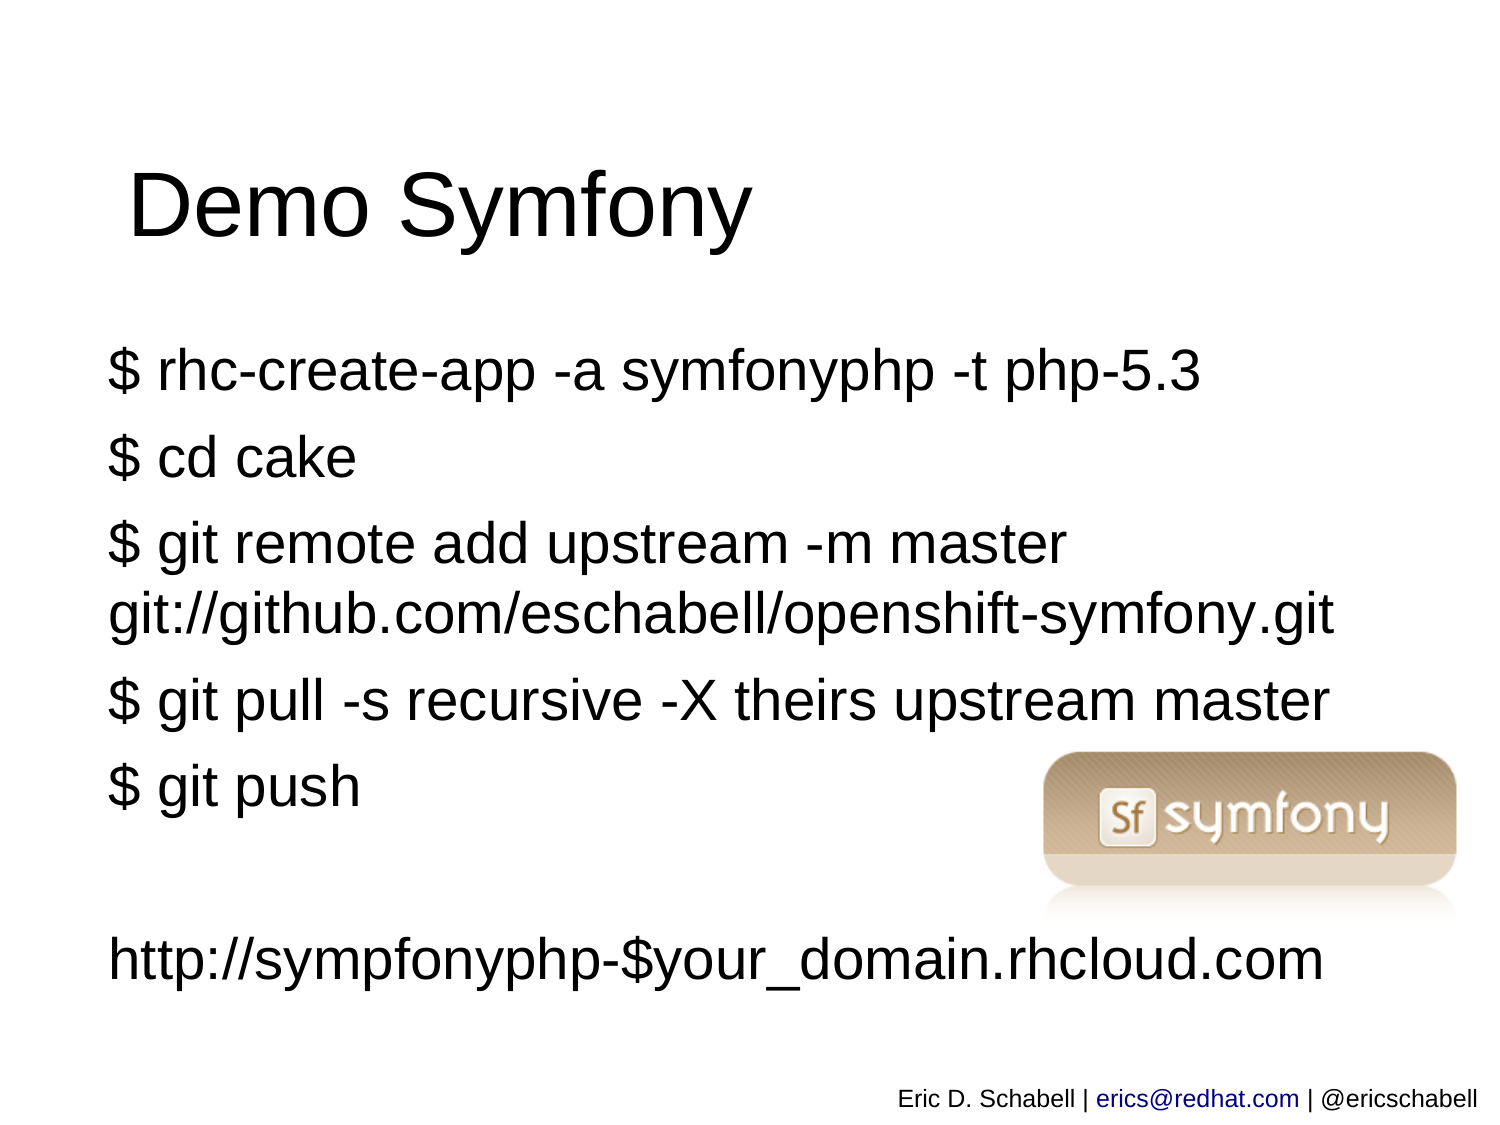

# Demo Symfony
$ rhc-create-app -a symfonyphp -t php-5.3
$ cd cake
$ git remote add upstream -m master git://github.com/eschabell/openshift-symfony.git
$ git pull -s recursive -X theirs upstream master
$ git push
http://sympfonyphp-$your_domain.rhcloud.com